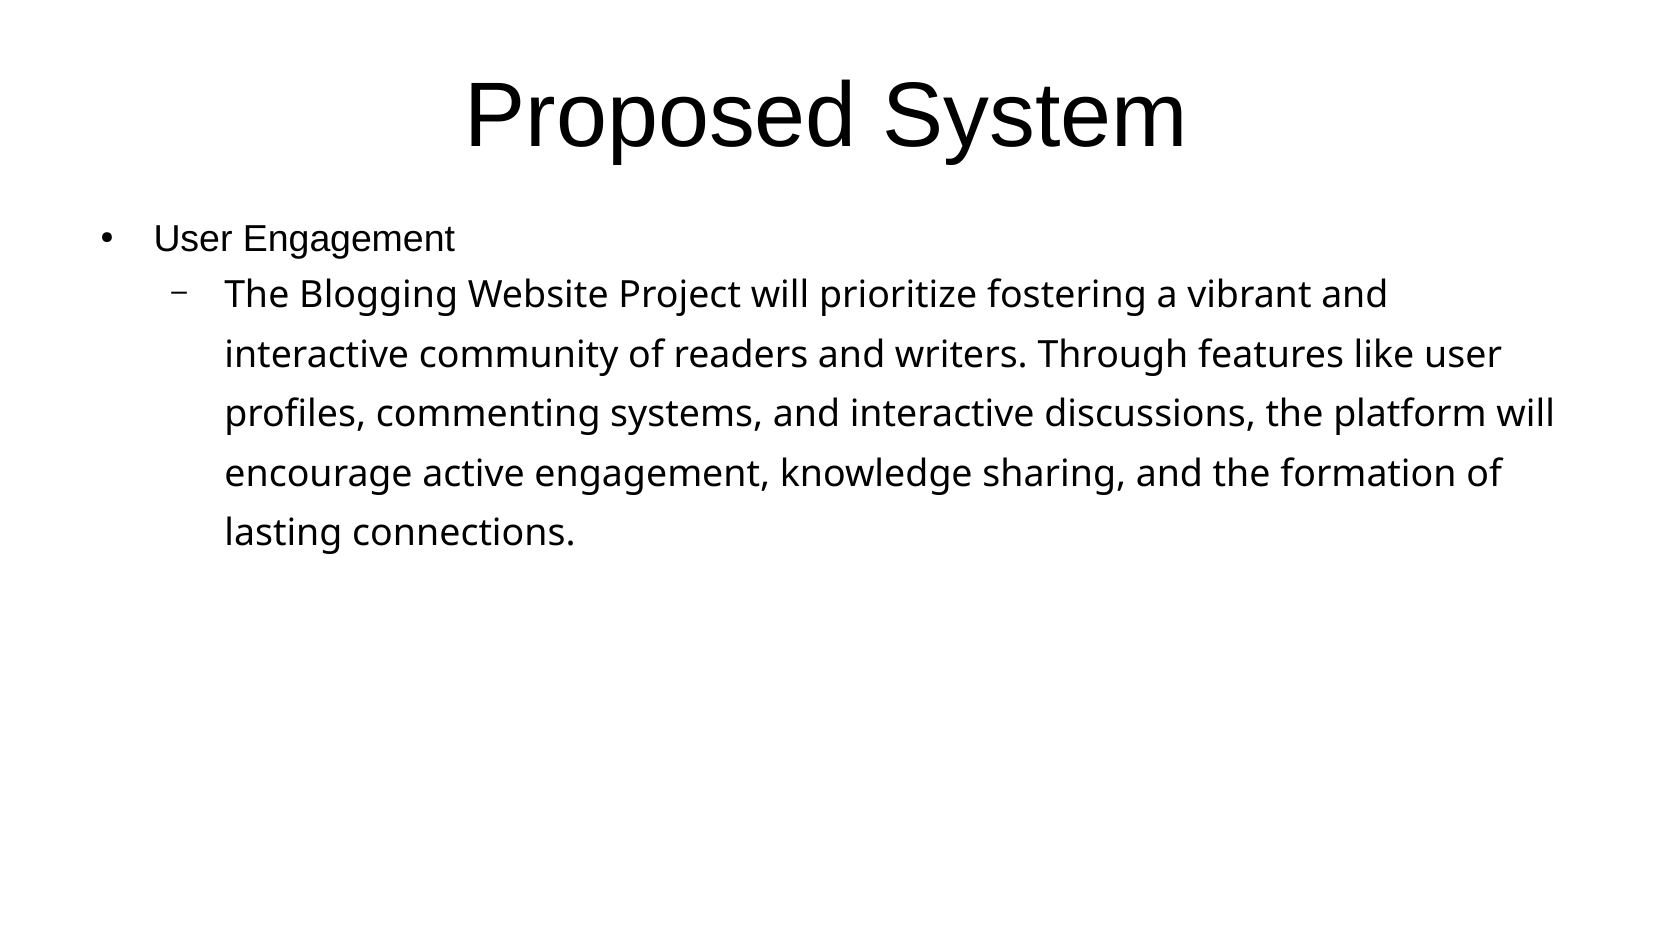

# Proposed System
User Engagement
The Blogging Website Project will prioritize fostering a vibrant and interactive community of readers and writers. Through features like user profiles, commenting systems, and interactive discussions, the platform will encourage active engagement, knowledge sharing, and the formation of lasting connections.